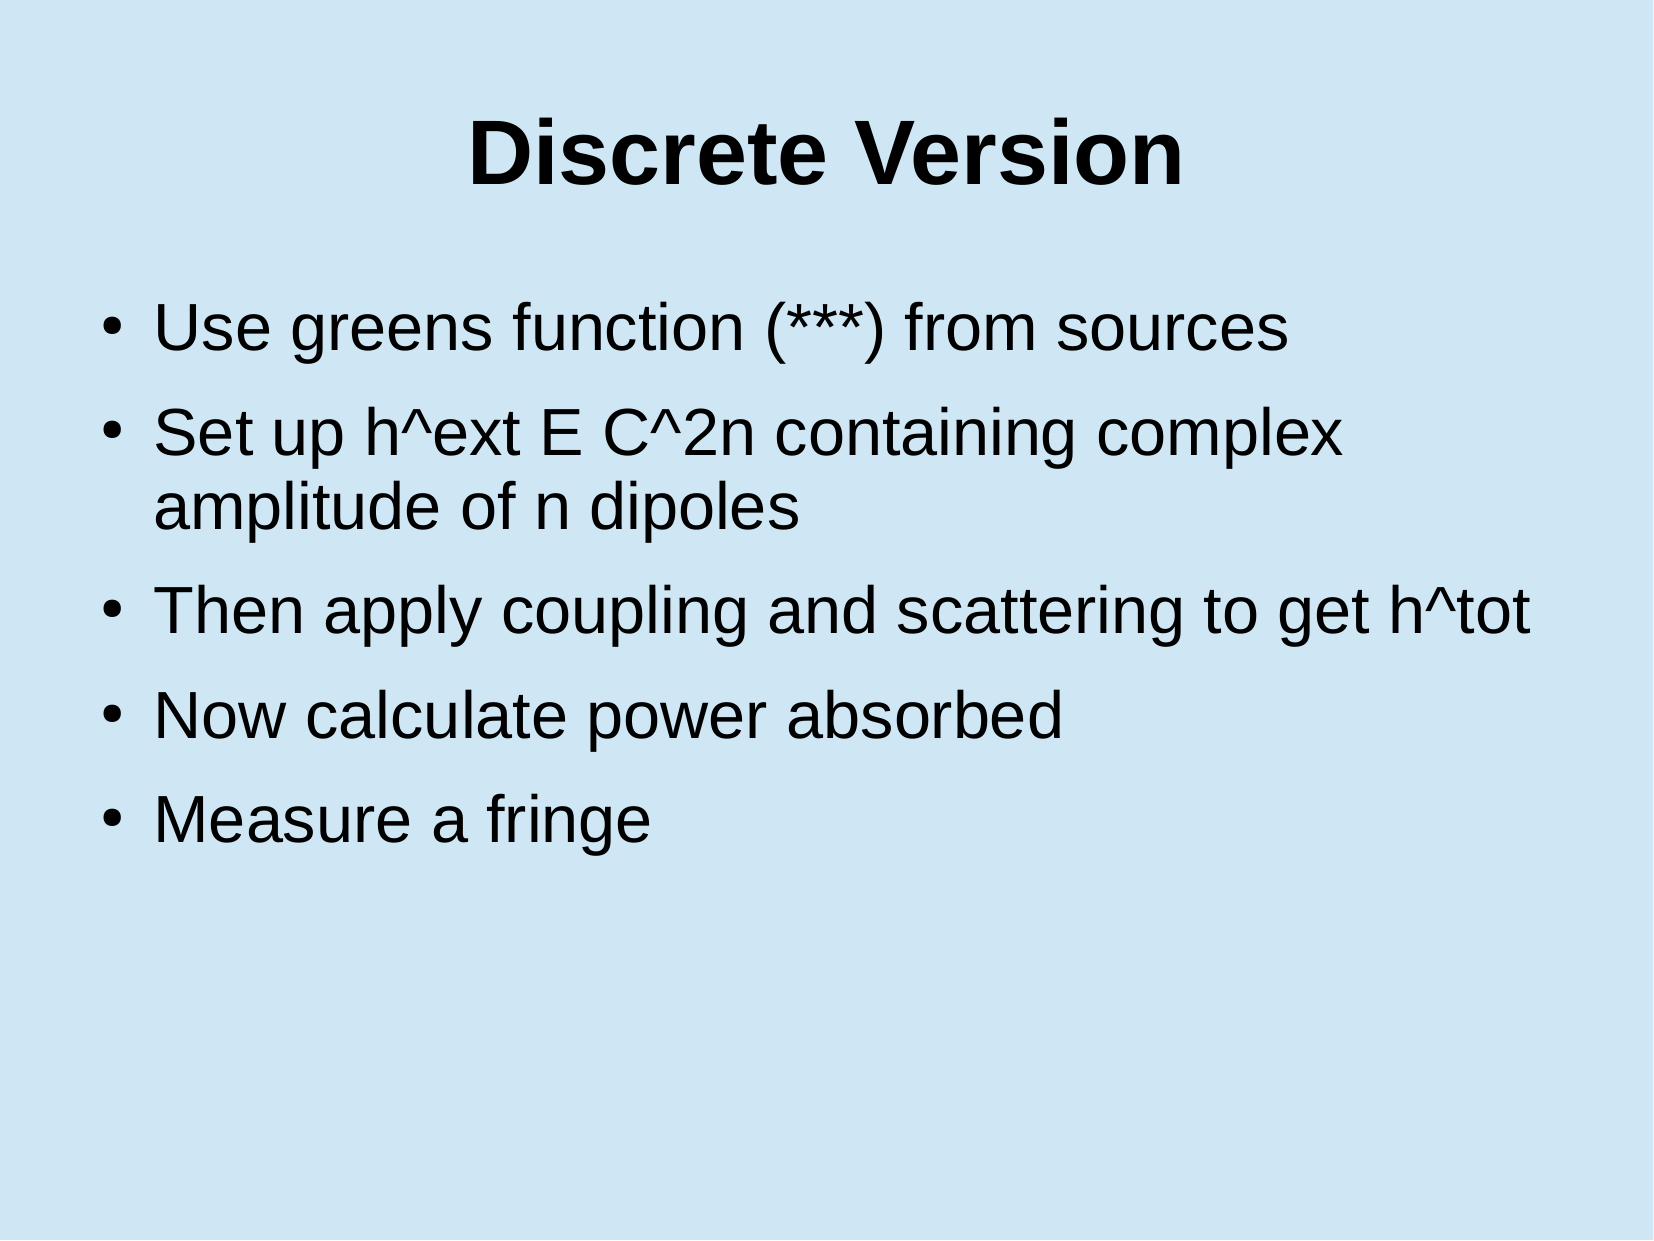

# Discrete Version
Use greens function (***) from sources
Set up h^ext E C^2n containing complex amplitude of n dipoles
Then apply coupling and scattering to get h^tot
Now calculate power absorbed
Measure a fringe